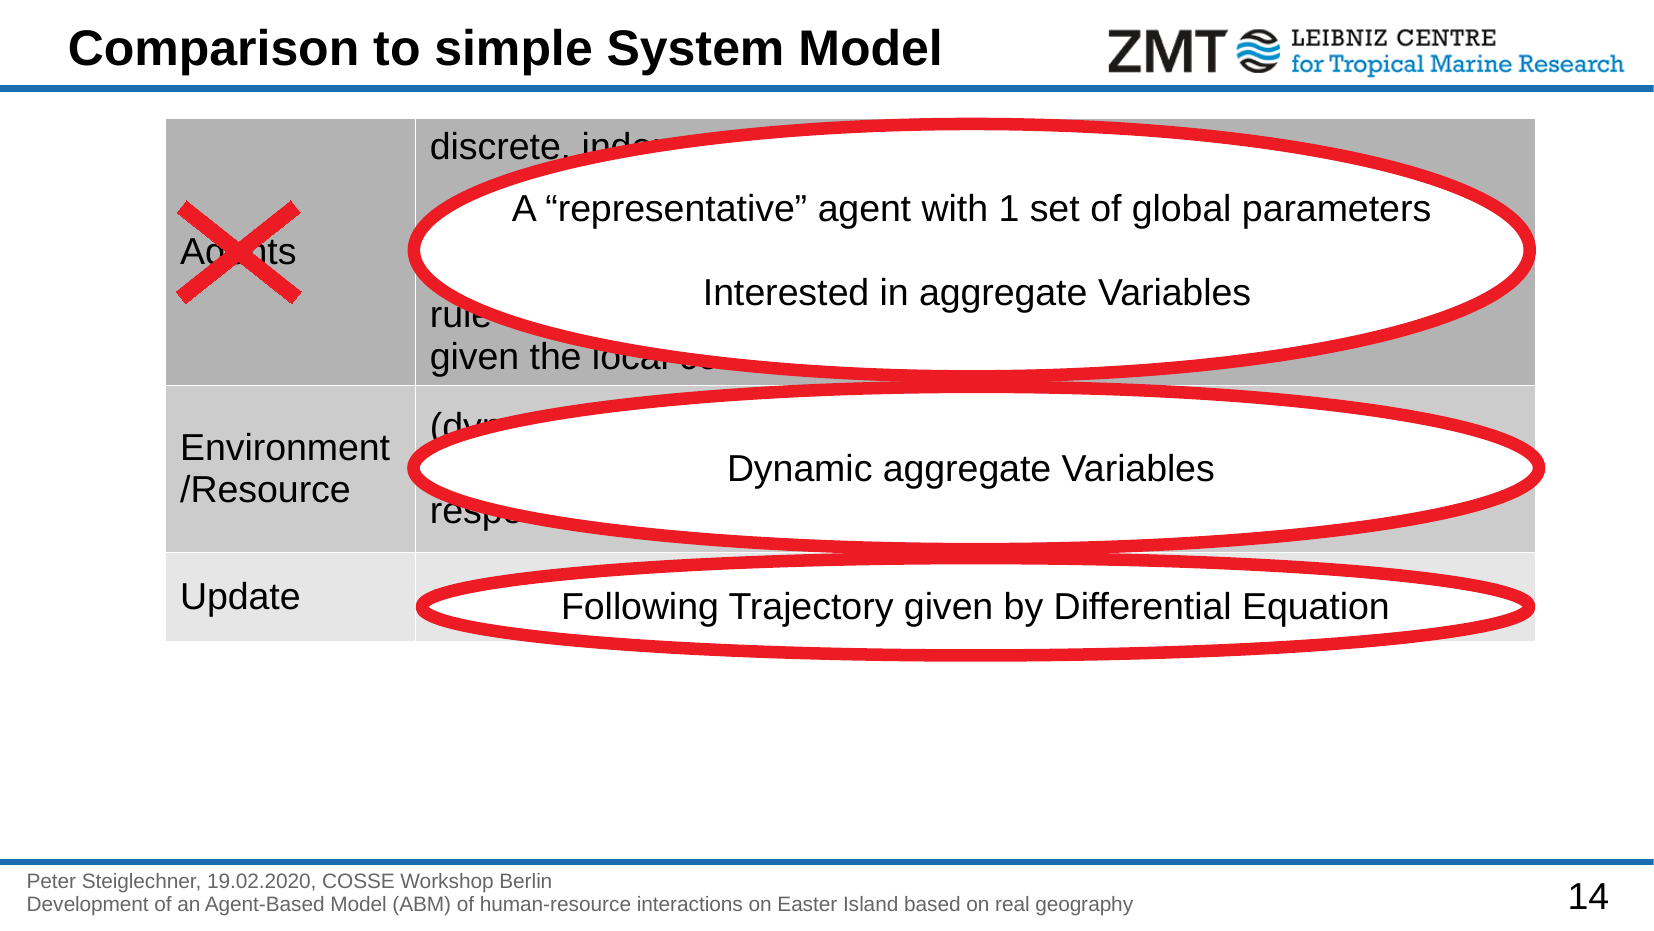

Comparison to simple System Model
| Agents | discrete, independent, heterogeneous entities placed in a dynamic, spatial environment rule-based interactions with the environment and each other given the local context |
| --- | --- |
| Environment/Resource | (dynamic) map that influences the agents’ behaviour responds to agents’ actions |
| Update | select agents randomly and update them autonomously |
A “representative” agent with 1 set of global parameters
 Interested in aggregate Variables
Dynamic aggregate Variables
Following Trajectory given by Differential Equation
14